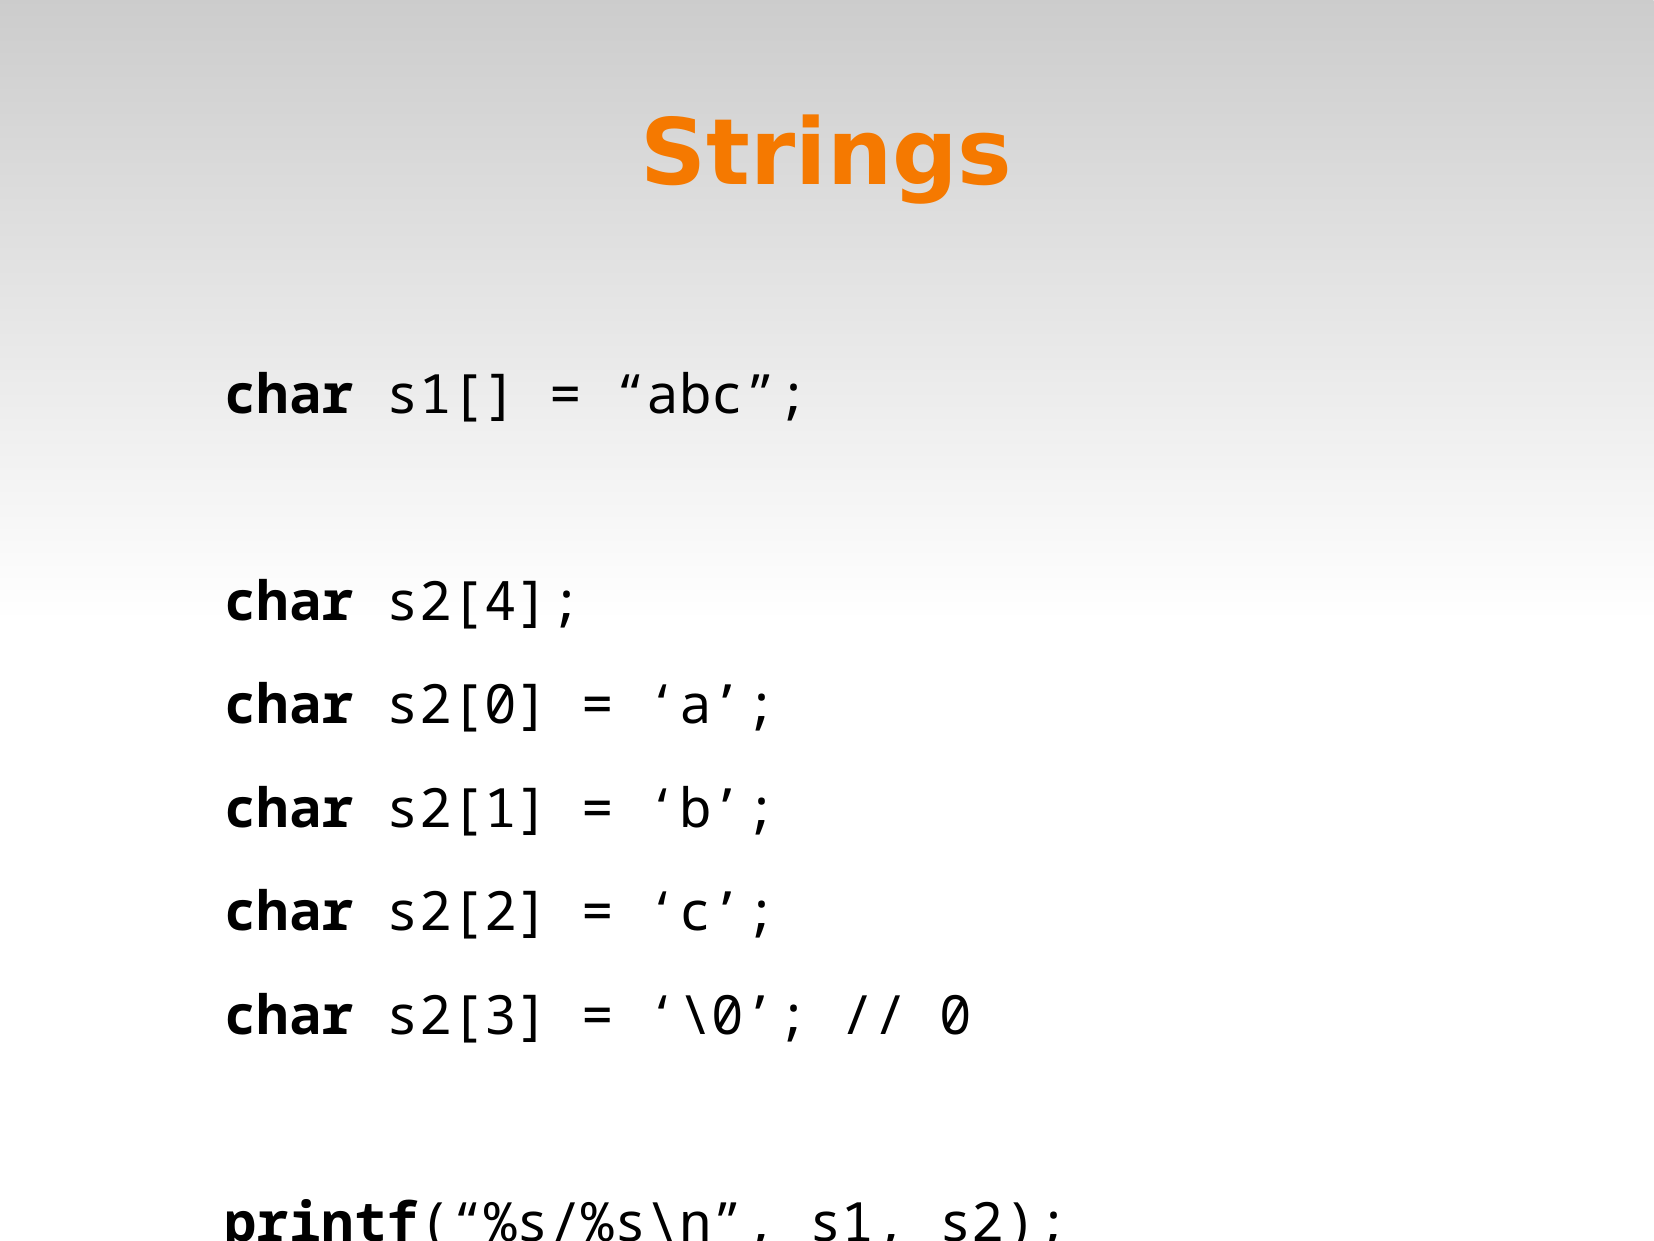

# Strings
char s1[] = “abc”;
char s2[4];
char s2[0] = ‘a’;
char s2[1] = ‘b’;
char s2[2] = ‘c’;
char s2[3] = ‘\0’; // 0
printf(“%s/%s\n”, s1, s2);